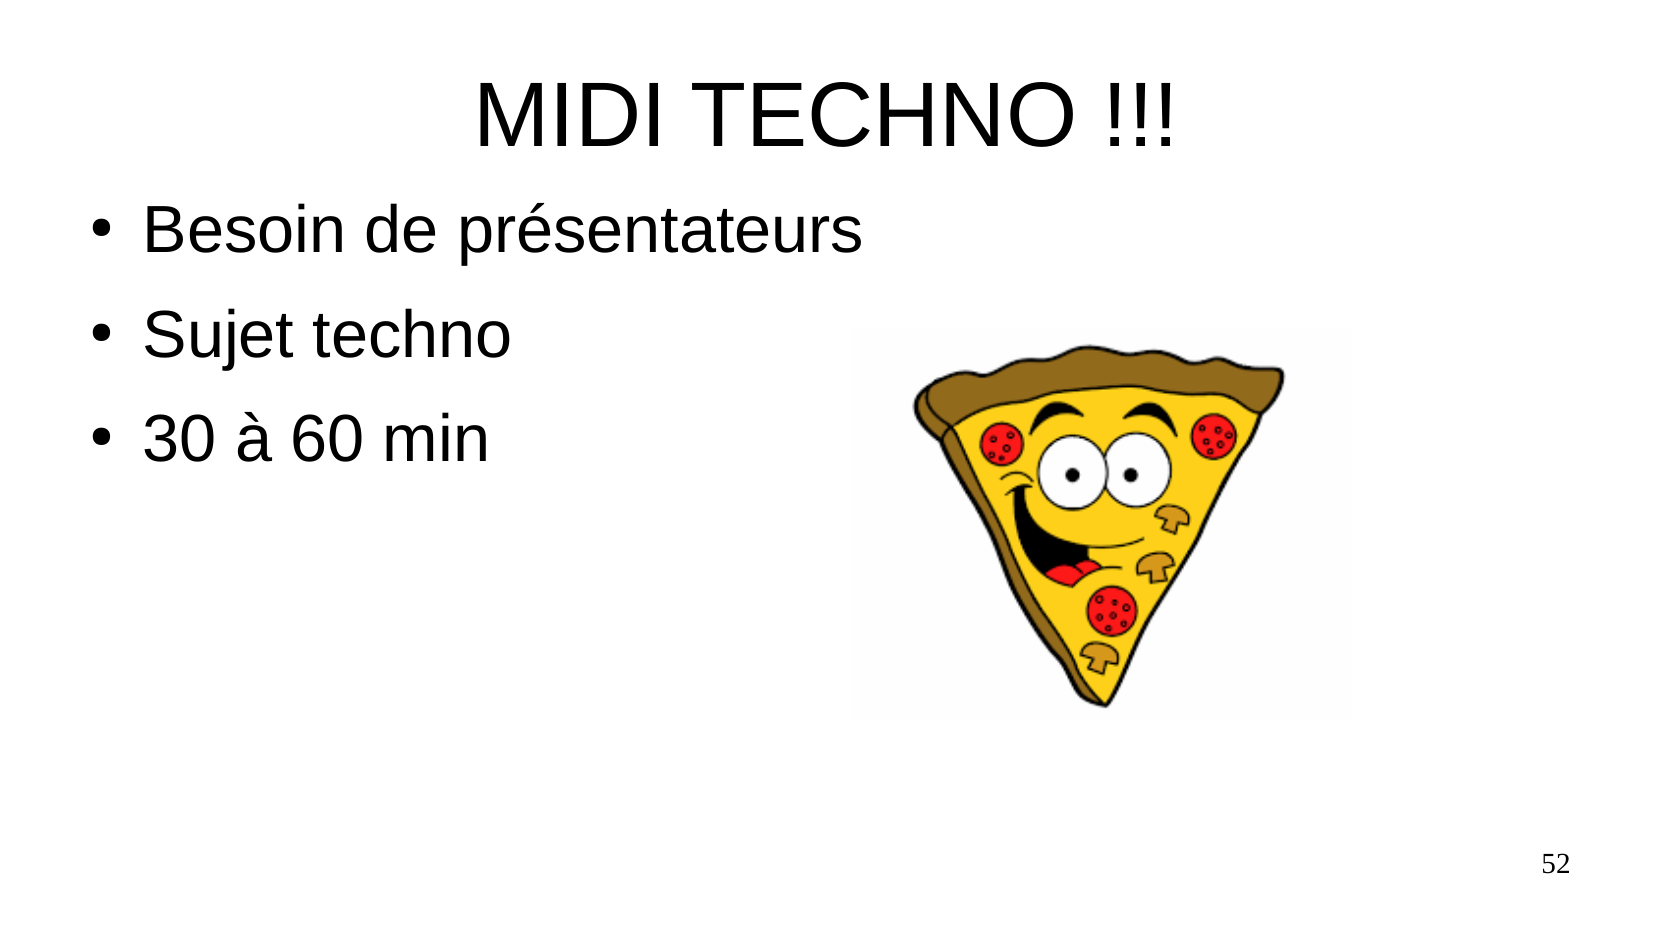

# MIDI TECHNO !!!
Besoin de présentateurs
Sujet techno
30 à 60 min
52